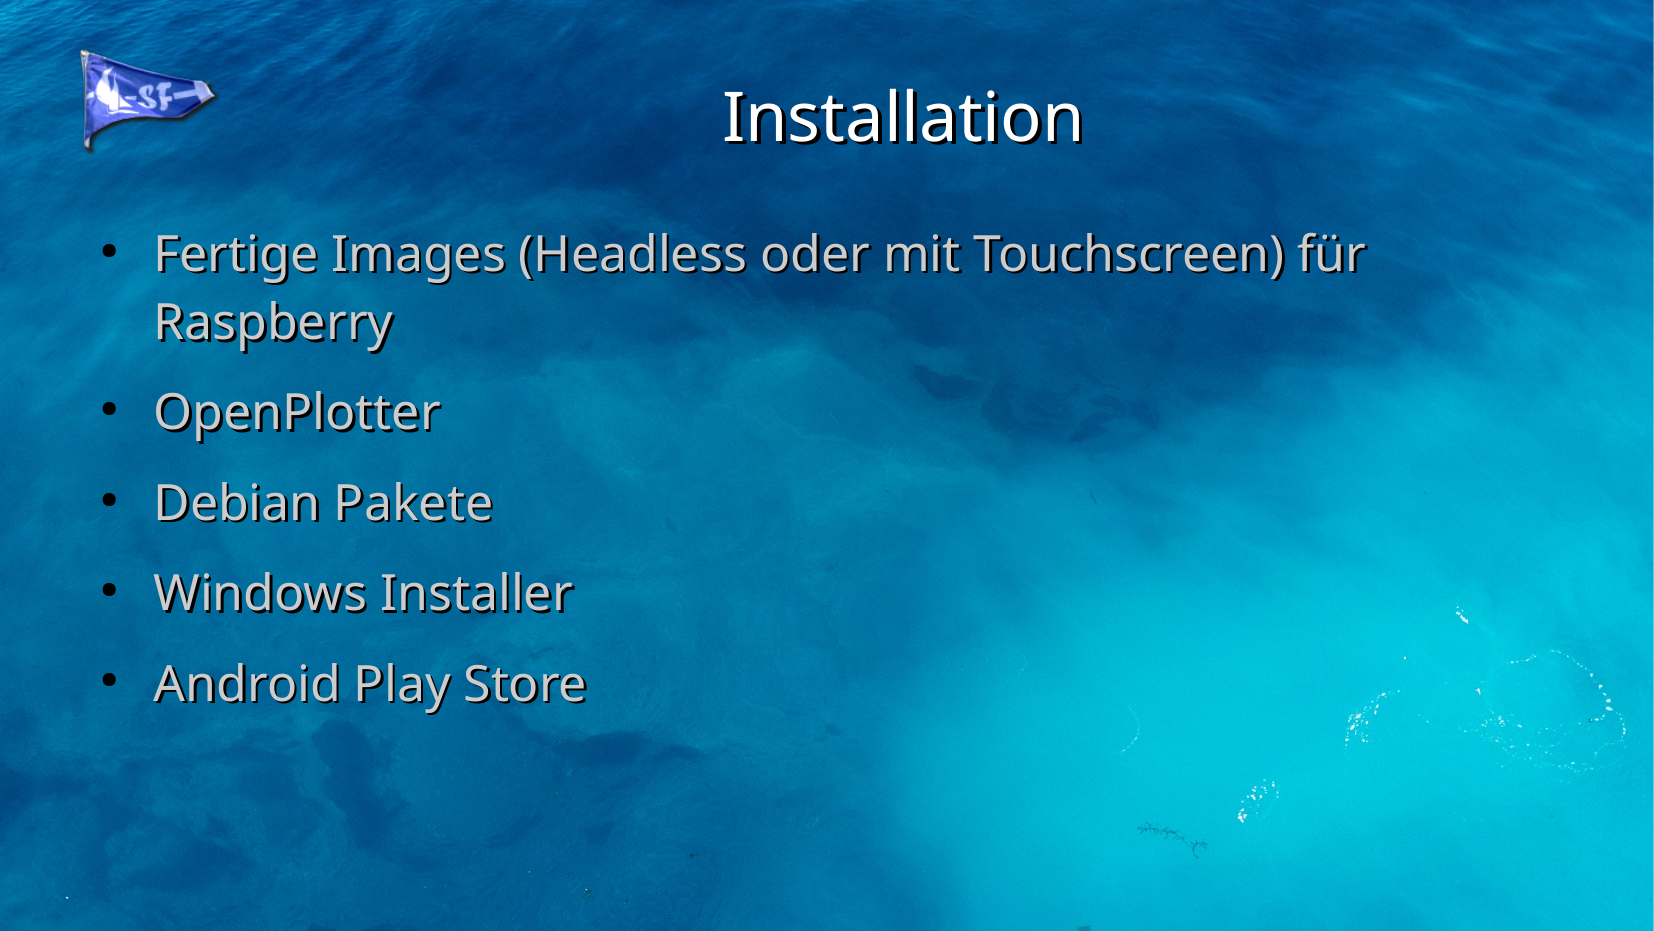

# Installation
Fertige Images (Headless oder mit Touchscreen) für Raspberry
OpenPlotter
Debian Pakete
Windows Installer
Android Play Store